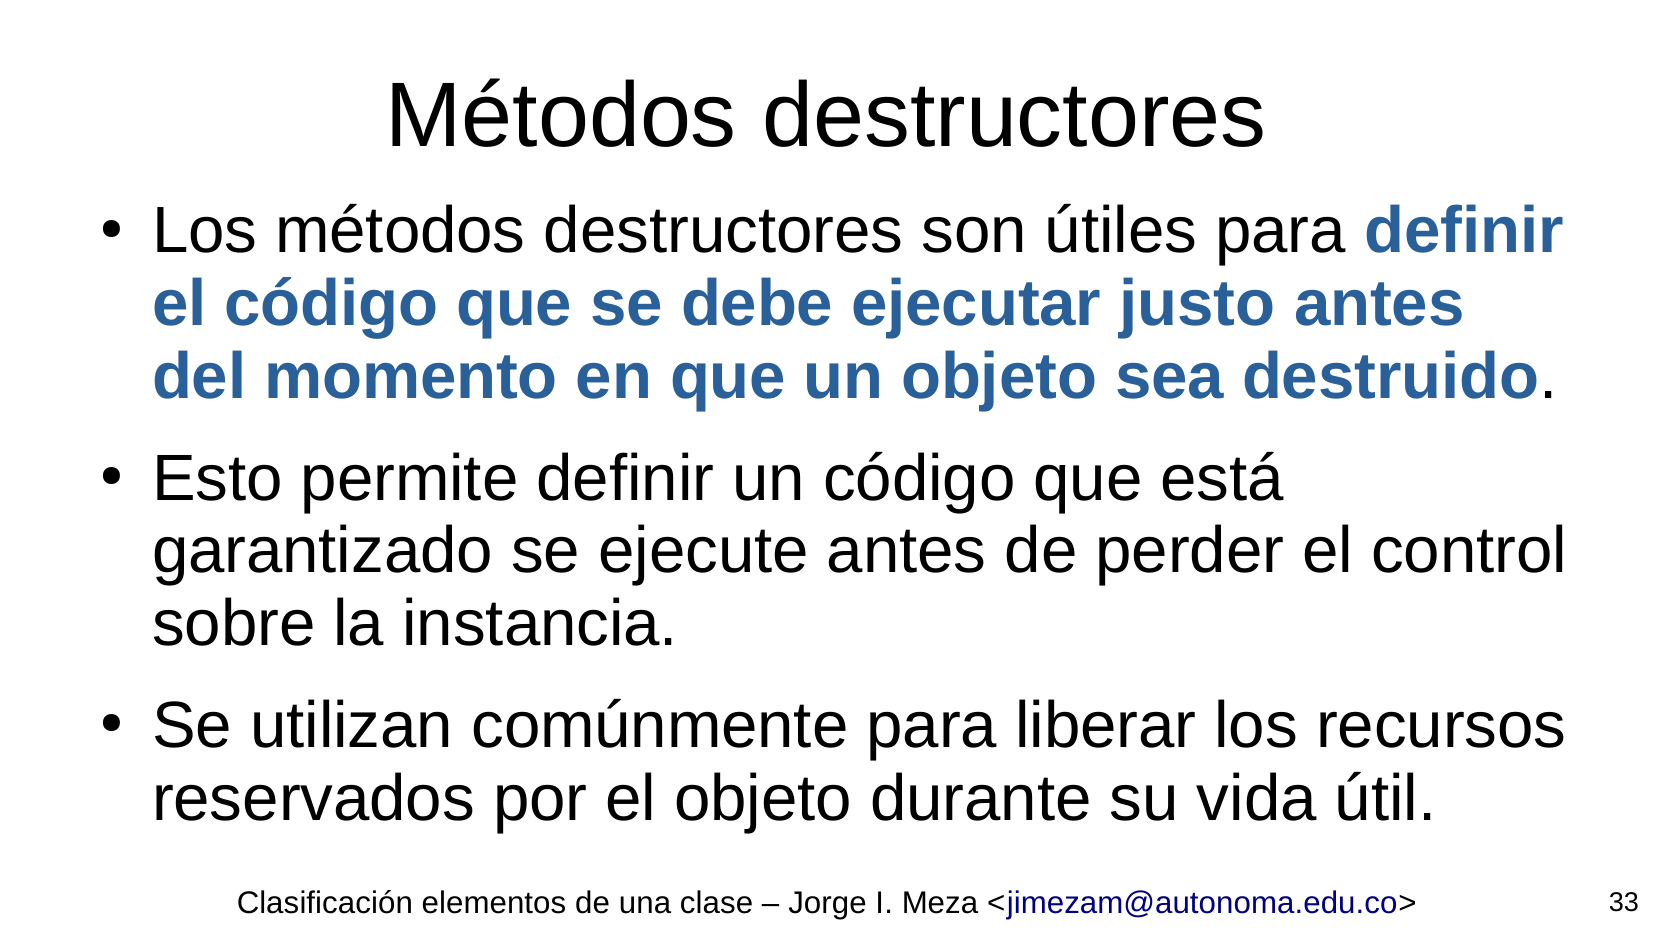

# Métodos destructores
Los métodos destructores son útiles para definir el código que se debe ejecutar justo antes del momento en que un objeto sea destruido.
Esto permite definir un código que está garantizado se ejecute antes de perder el control sobre la instancia.
Se utilizan comúnmente para liberar los recursos reservados por el objeto durante su vida útil.